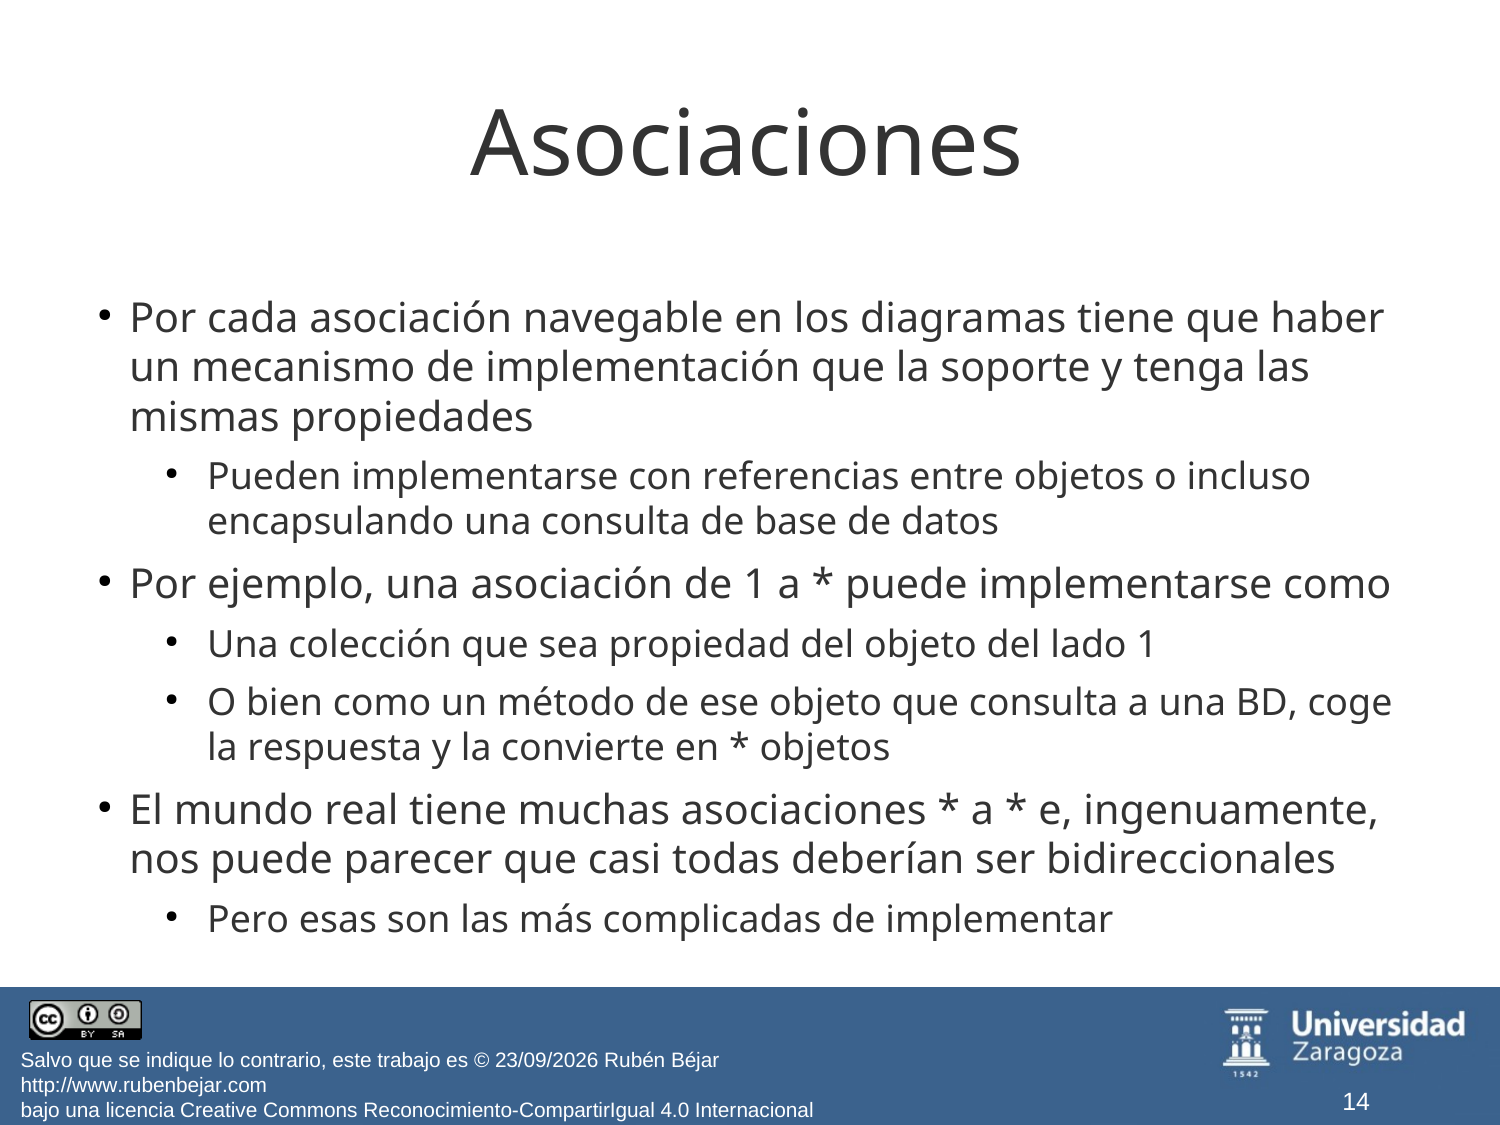

# Asociaciones
Por cada asociación navegable en los diagramas tiene que haber un mecanismo de implementación que la soporte y tenga las mismas propiedades
Pueden implementarse con referencias entre objetos o incluso encapsulando una consulta de base de datos
Por ejemplo, una asociación de 1 a * puede implementarse como
Una colección que sea propiedad del objeto del lado 1
O bien como un método de ese objeto que consulta a una BD, coge la respuesta y la convierte en * objetos
El mundo real tiene muchas asociaciones * a * e, ingenuamente, nos puede parecer que casi todas deberían ser bidireccionales
Pero esas son las más complicadas de implementar